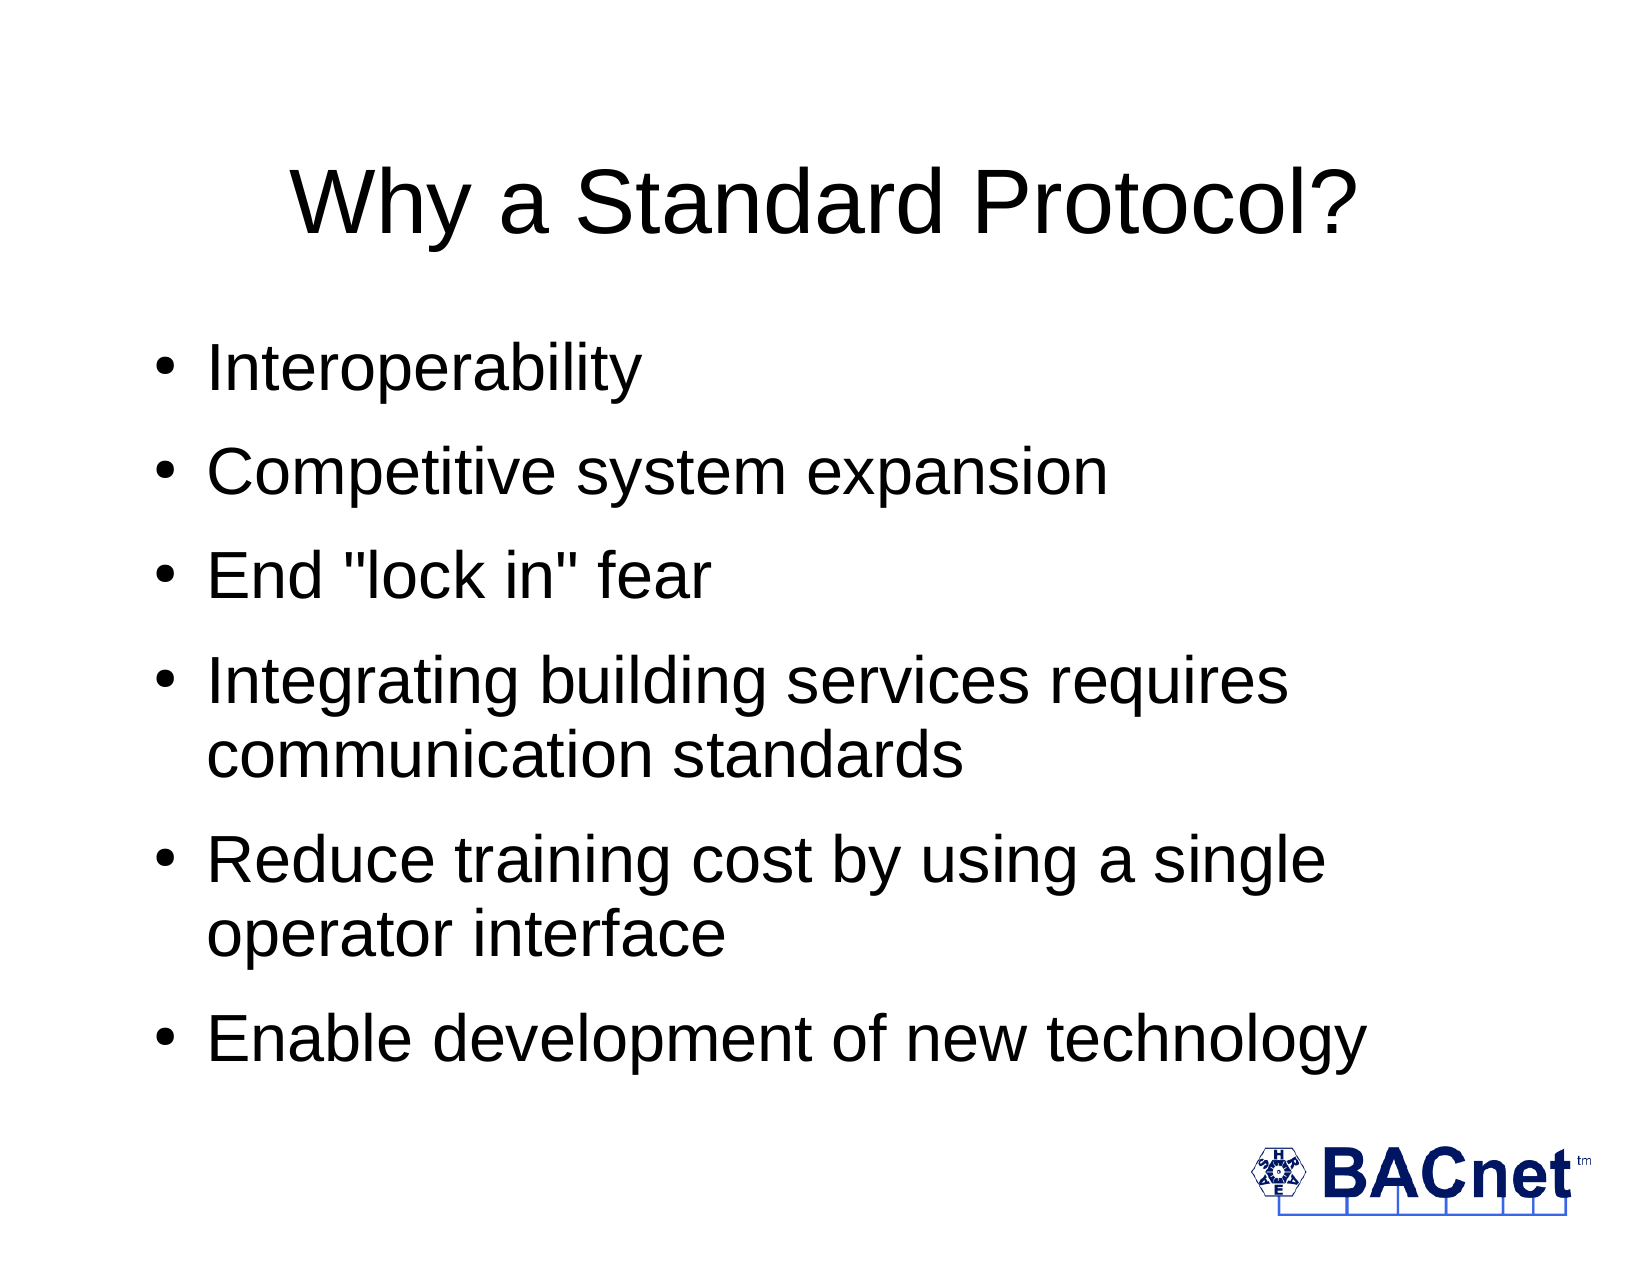

# Why a Standard Protocol?
Interoperability
Competitive system expansion
End "lock in" fear
Integrating building services requires communication standards
Reduce training cost by using a single operator interface
Enable development of new technology